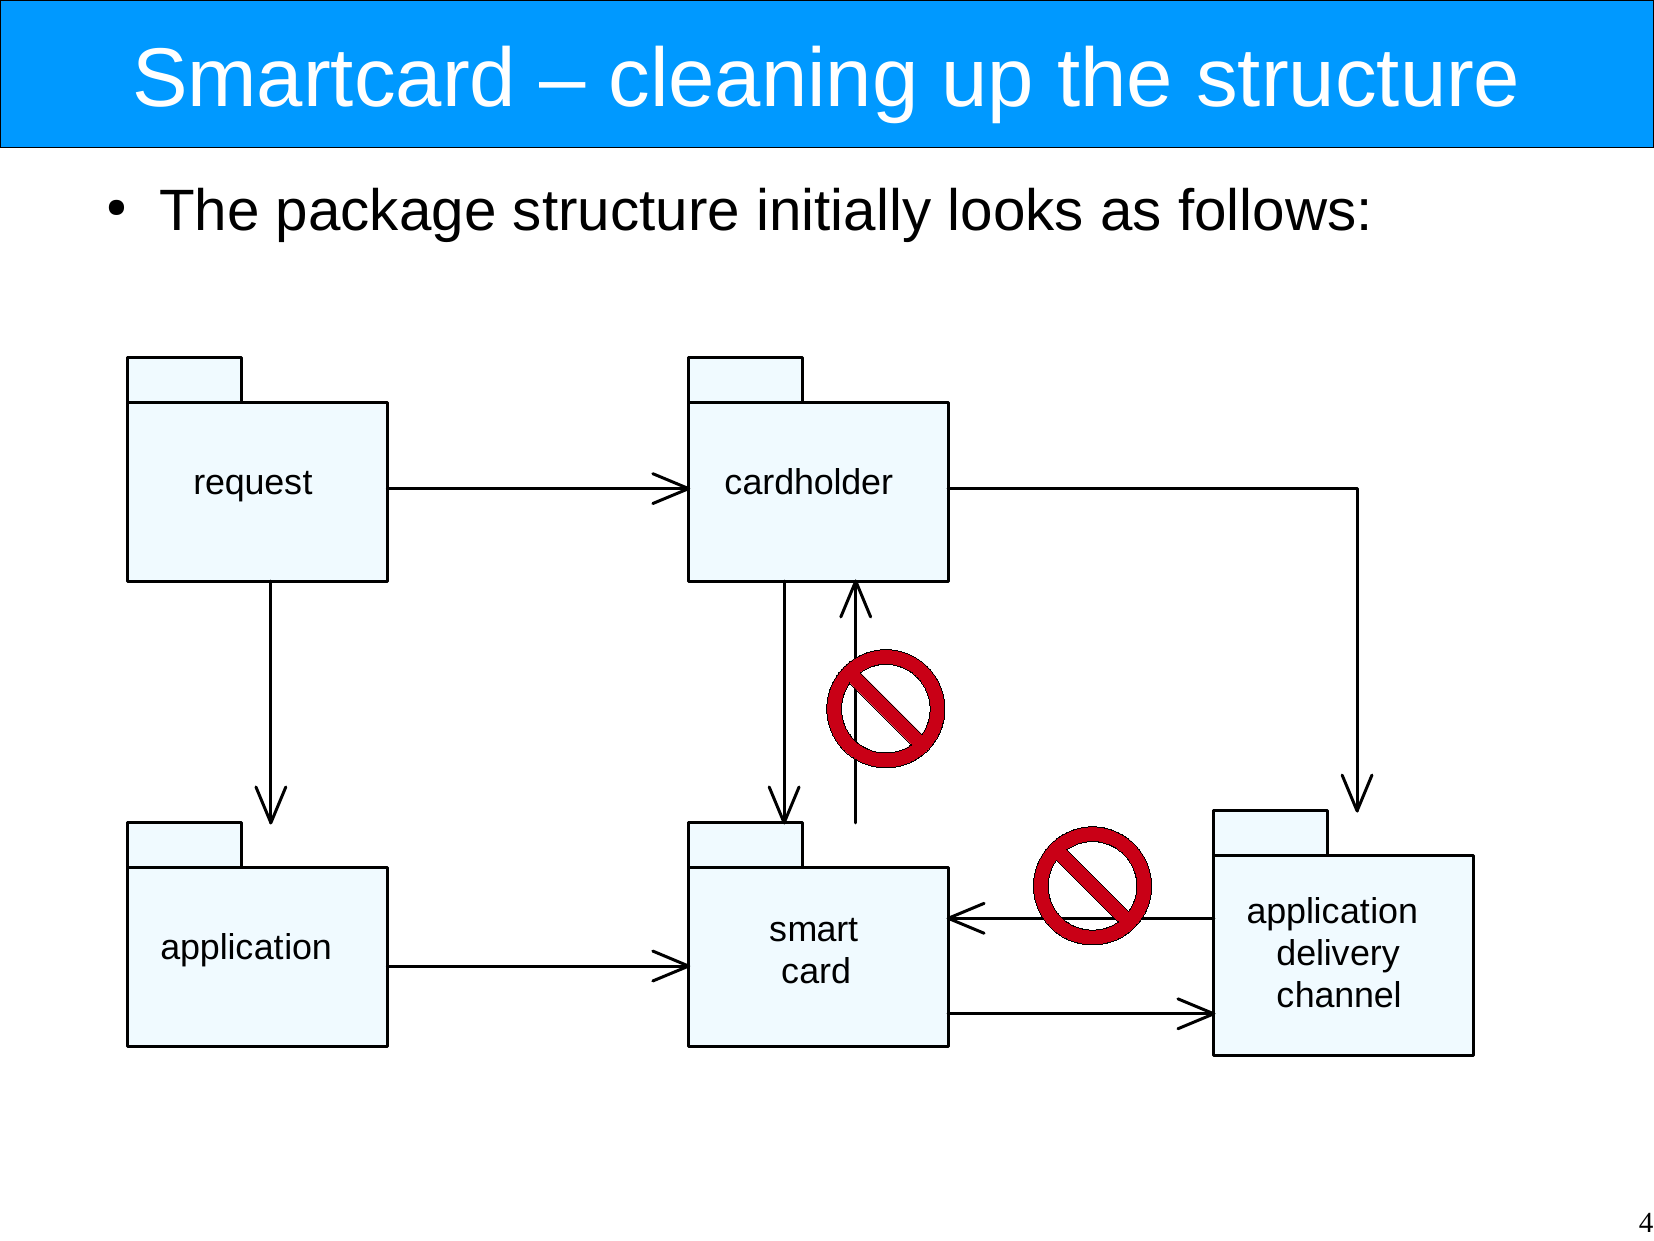

# Smartcard – cleaning up the structure
The package structure initially looks as follows:
4